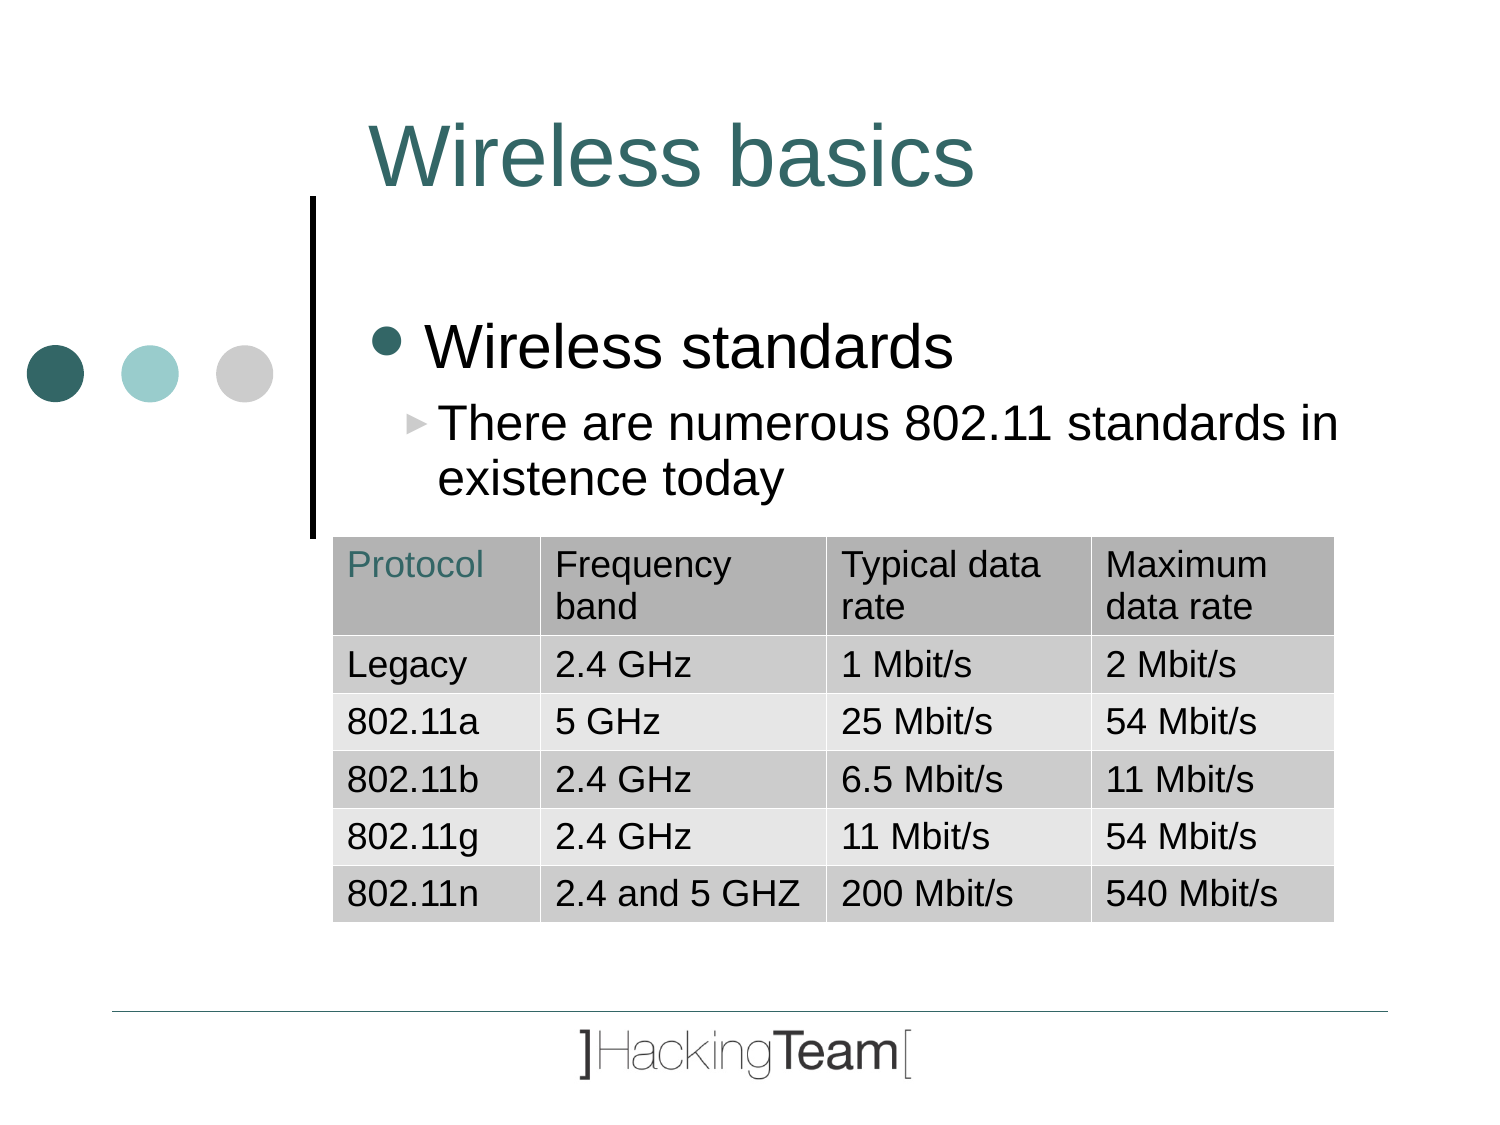

# Wireless basics
Wireless standards
There are numerous 802.11 standards in existence today
| Protocol | Frequency band | Typical data rate | Maximum data rate |
| --- | --- | --- | --- |
| Legacy | 2.4 GHz | 1 Mbit/s | 2 Mbit/s |
| 802.11a | 5 GHz | 25 Mbit/s | 54 Mbit/s |
| 802.11b | 2.4 GHz | 6.5 Mbit/s | 11 Mbit/s |
| 802.11g | 2.4 GHz | 11 Mbit/s | 54 Mbit/s |
| 802.11n | 2.4 and 5 GHZ | 200 Mbit/s | 540 Mbit/s |